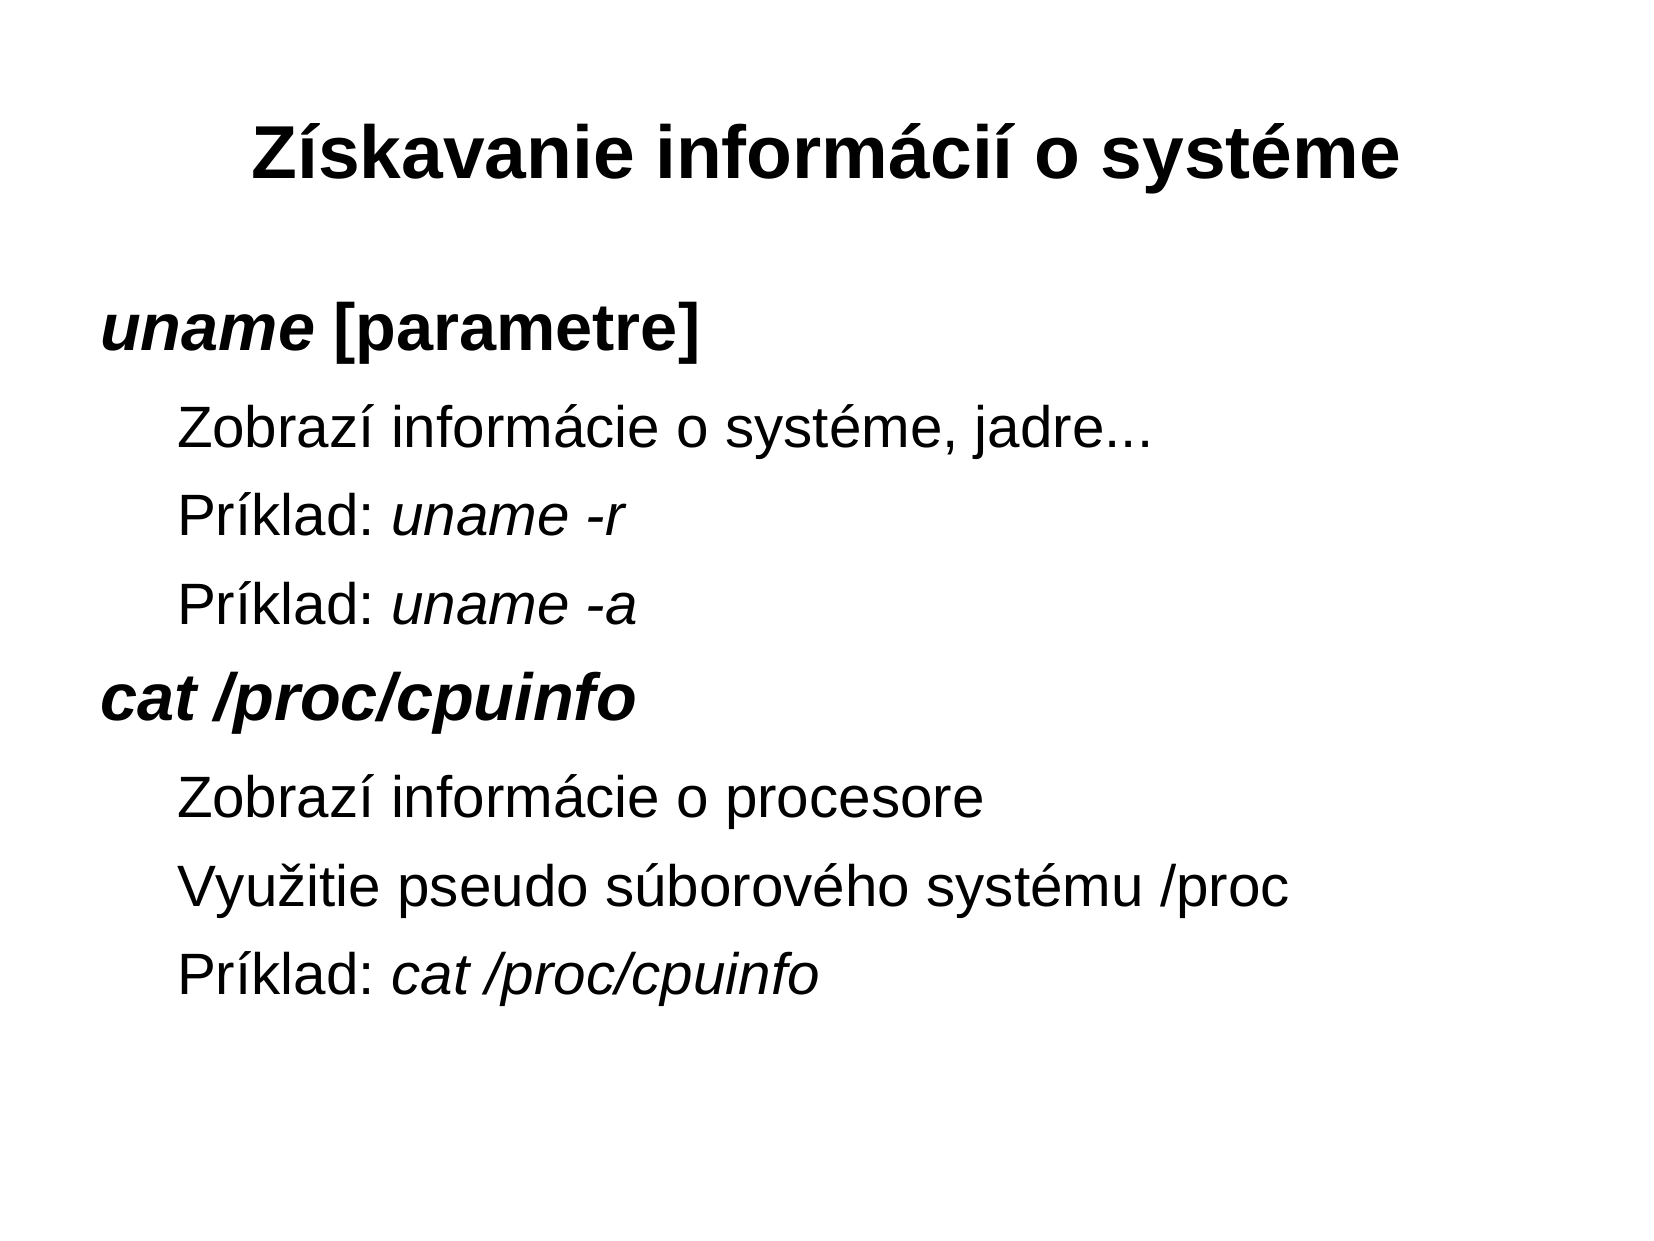

# Získavanie informácií o systéme
uname [parametre]
Zobrazí informácie o systéme, jadre...
Príklad: uname -r
Príklad: uname -a
cat /proc/cpuinfo
Zobrazí informácie o procesore
Využitie pseudo súborového systému /proc
Príklad: cat /proc/cpuinfo